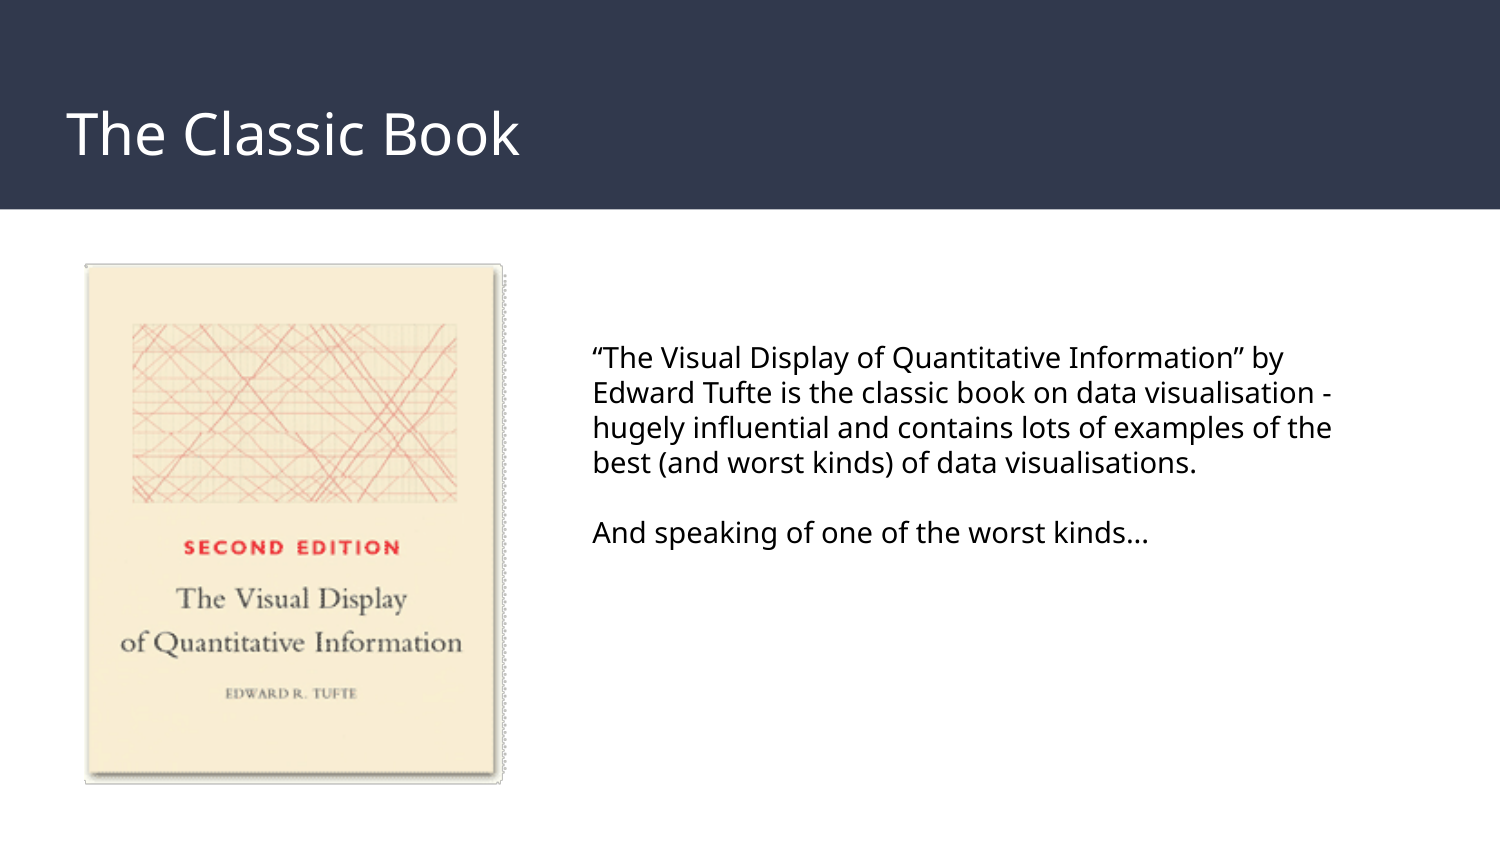

# The Classic Book
“The Visual Display of Quantitative Information” by Edward Tufte is the classic book on data visualisation - hugely influential and contains lots of examples of the best (and worst kinds) of data visualisations.
And speaking of one of the worst kinds...